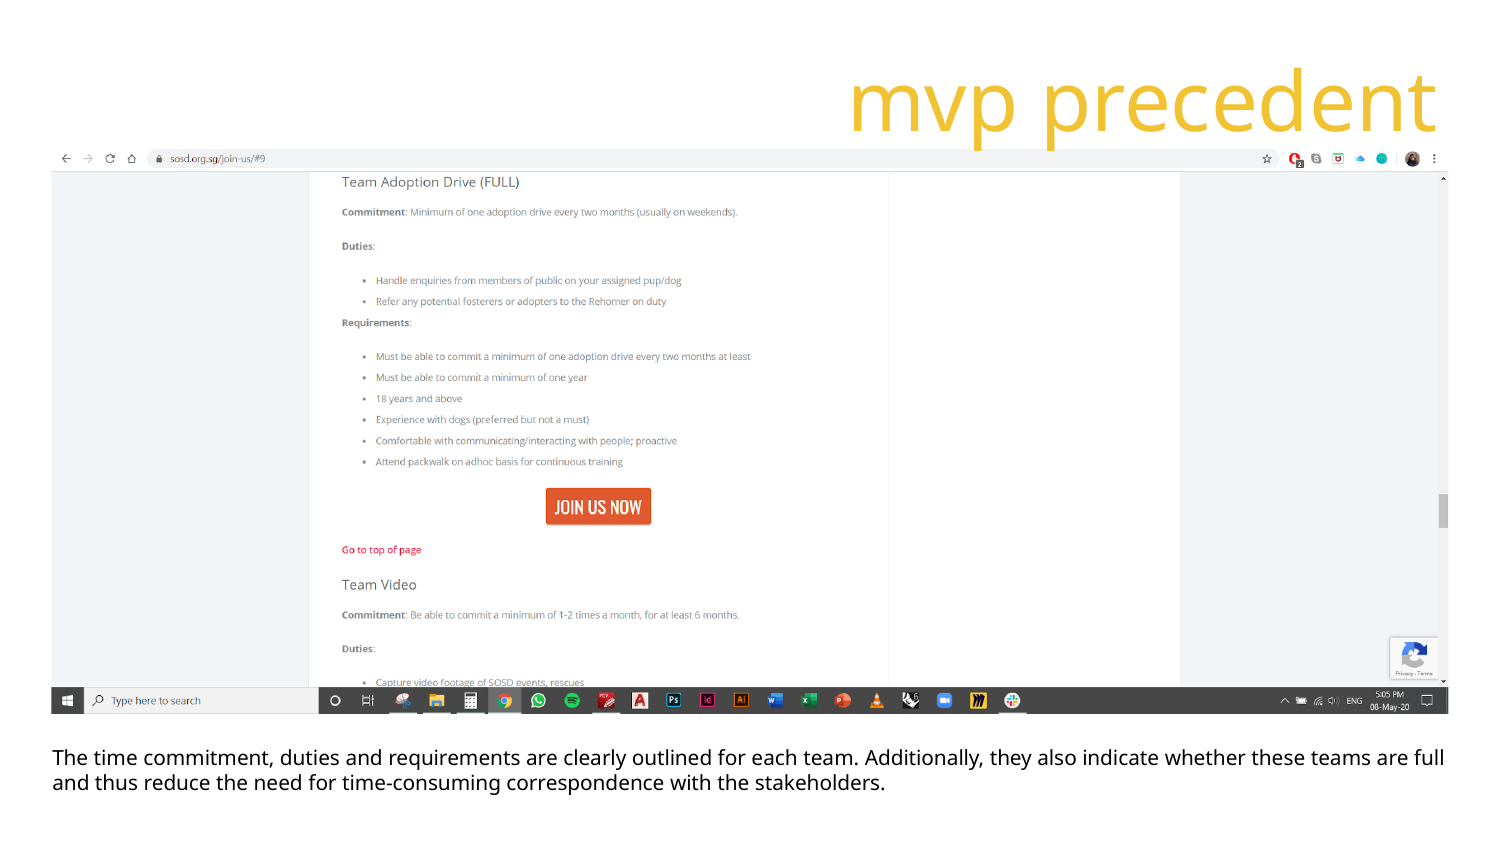

mvp precedent
The time commitment, duties and requirements are clearly outlined for each team. Additionally, they also indicate whether these teams are full and thus reduce the need for time-consuming correspondence with the stakeholders.